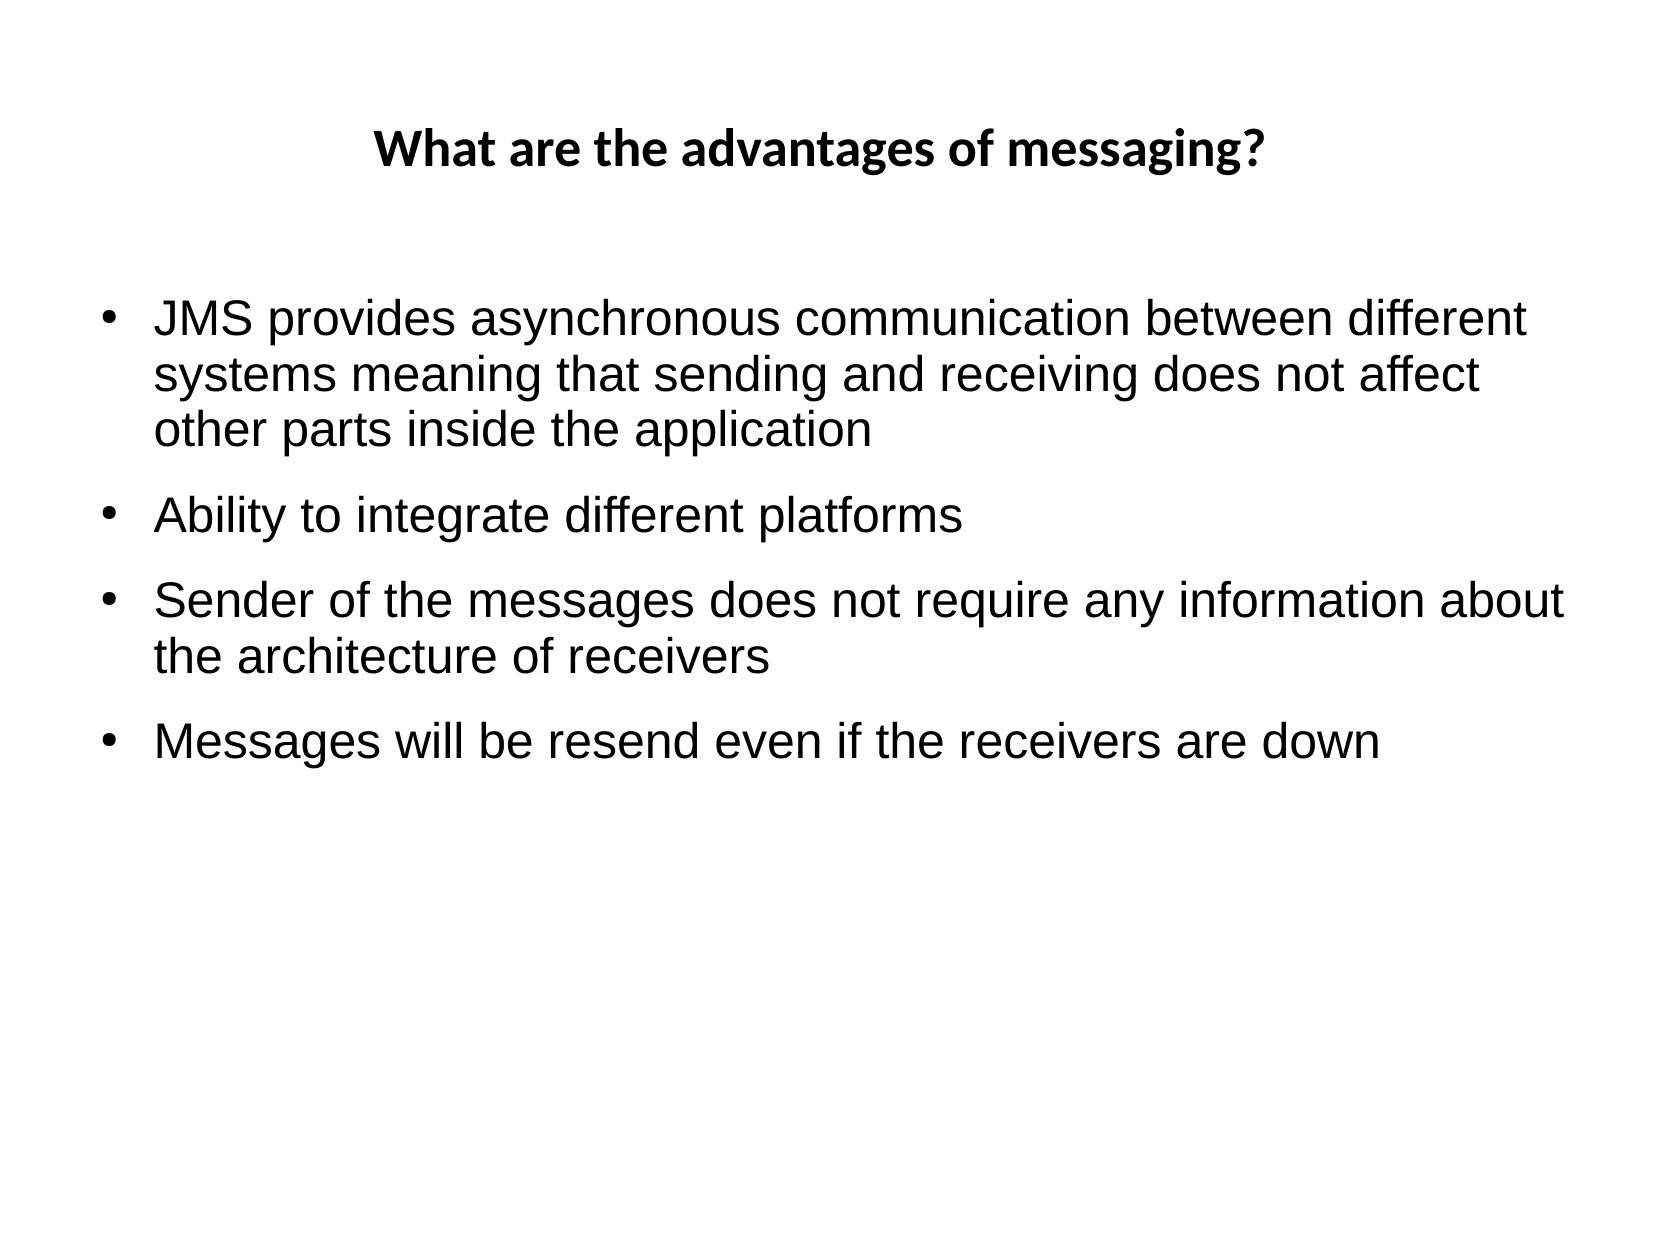

# What are the advantages of messaging?
JMS provides asynchronous communication between different systems meaning that sending and receiving does not affect other parts inside the application
Ability to integrate different platforms
Sender of the messages does not require any information about the architecture of receivers
Messages will be resend even if the receivers are down